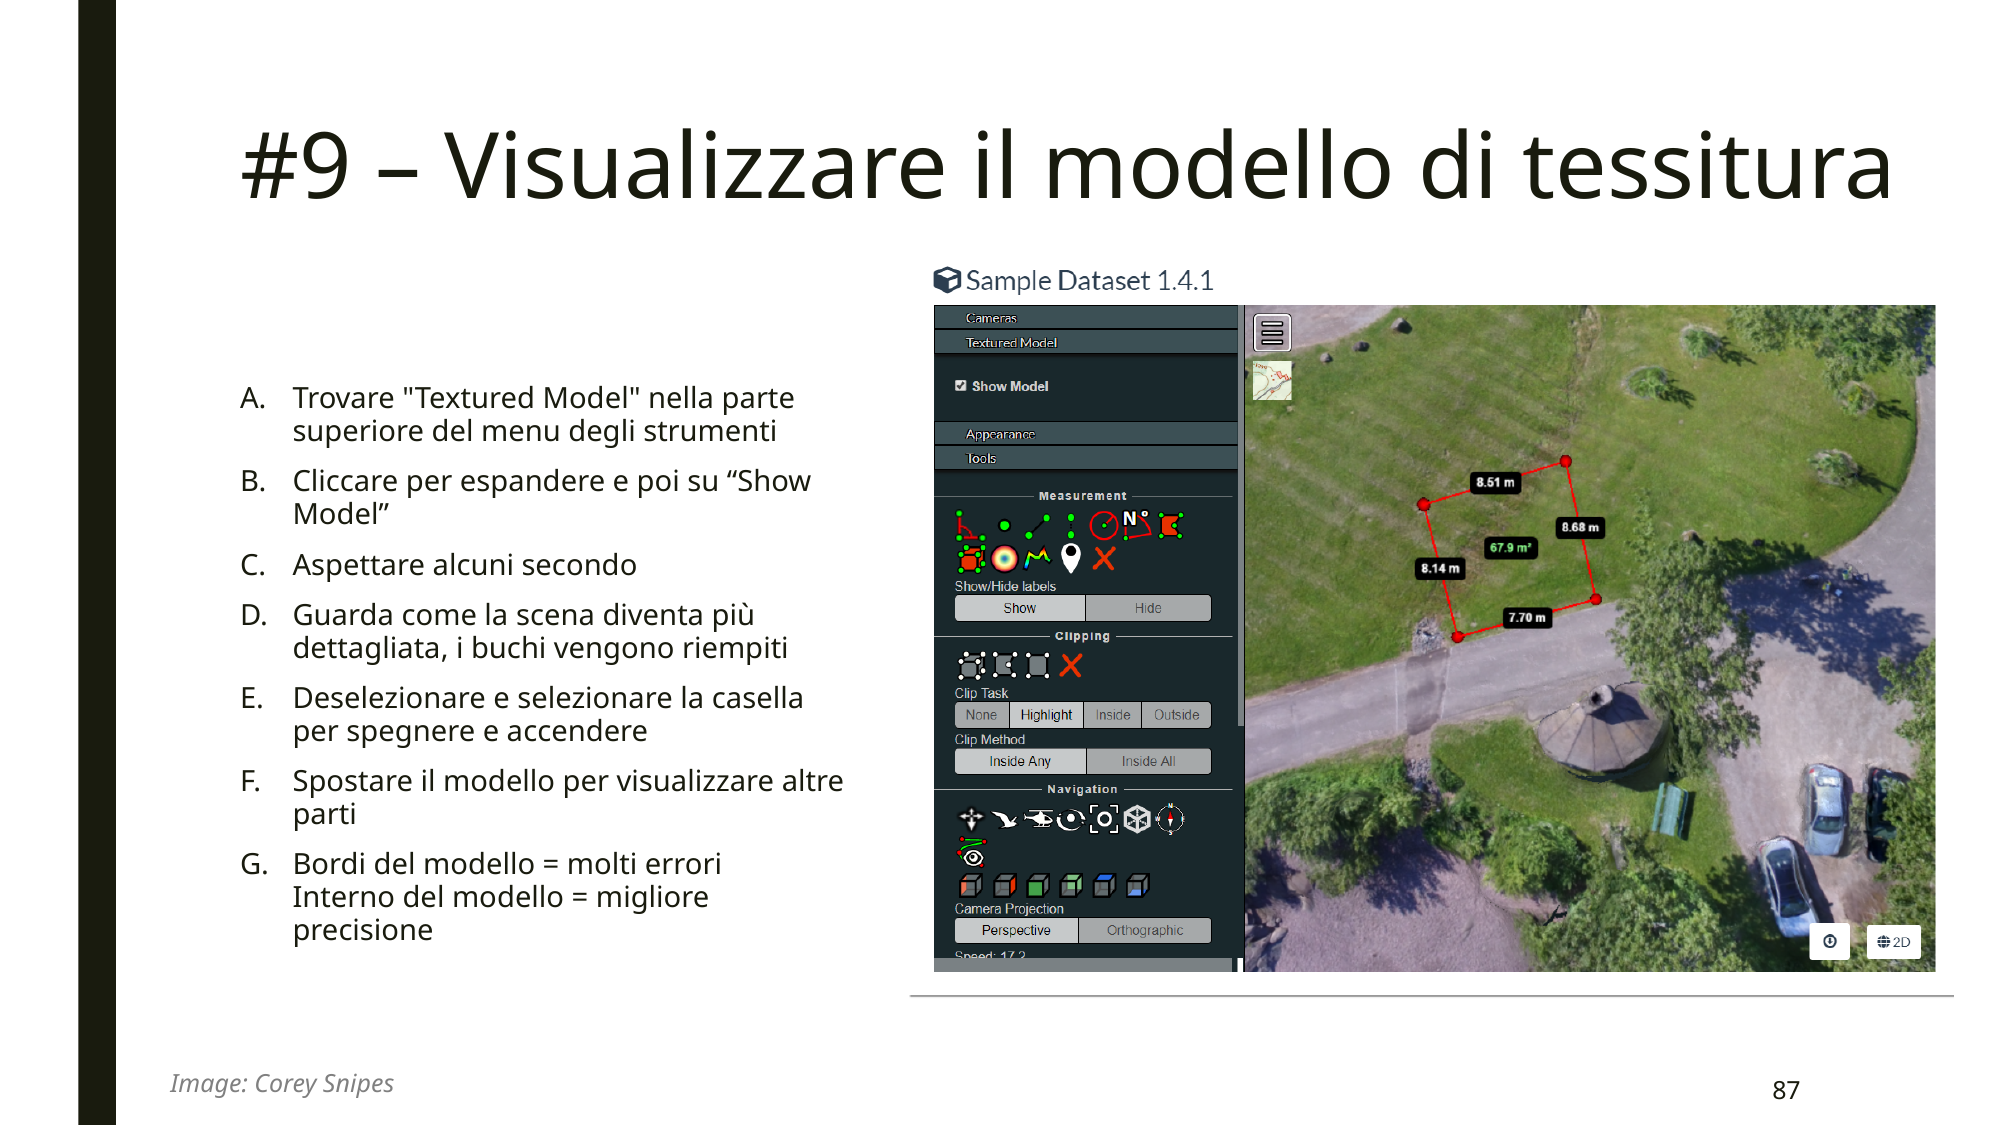

# #9 – Visualizzare il modello di tessitura
Trovare "Textured Model" nella parte superiore del menu degli strumenti
Cliccare per espandere e poi su “Show Model”
Aspettare alcuni secondo
Guarda come la scena diventa più dettagliata, i buchi vengono riempiti
Deselezionare e selezionare la casella per spegnere e accendere
Spostare il modello per visualizzare altre parti
Bordi del modello = molti errori
Interno del modello = migliore precisione
Image: Corey Snipes